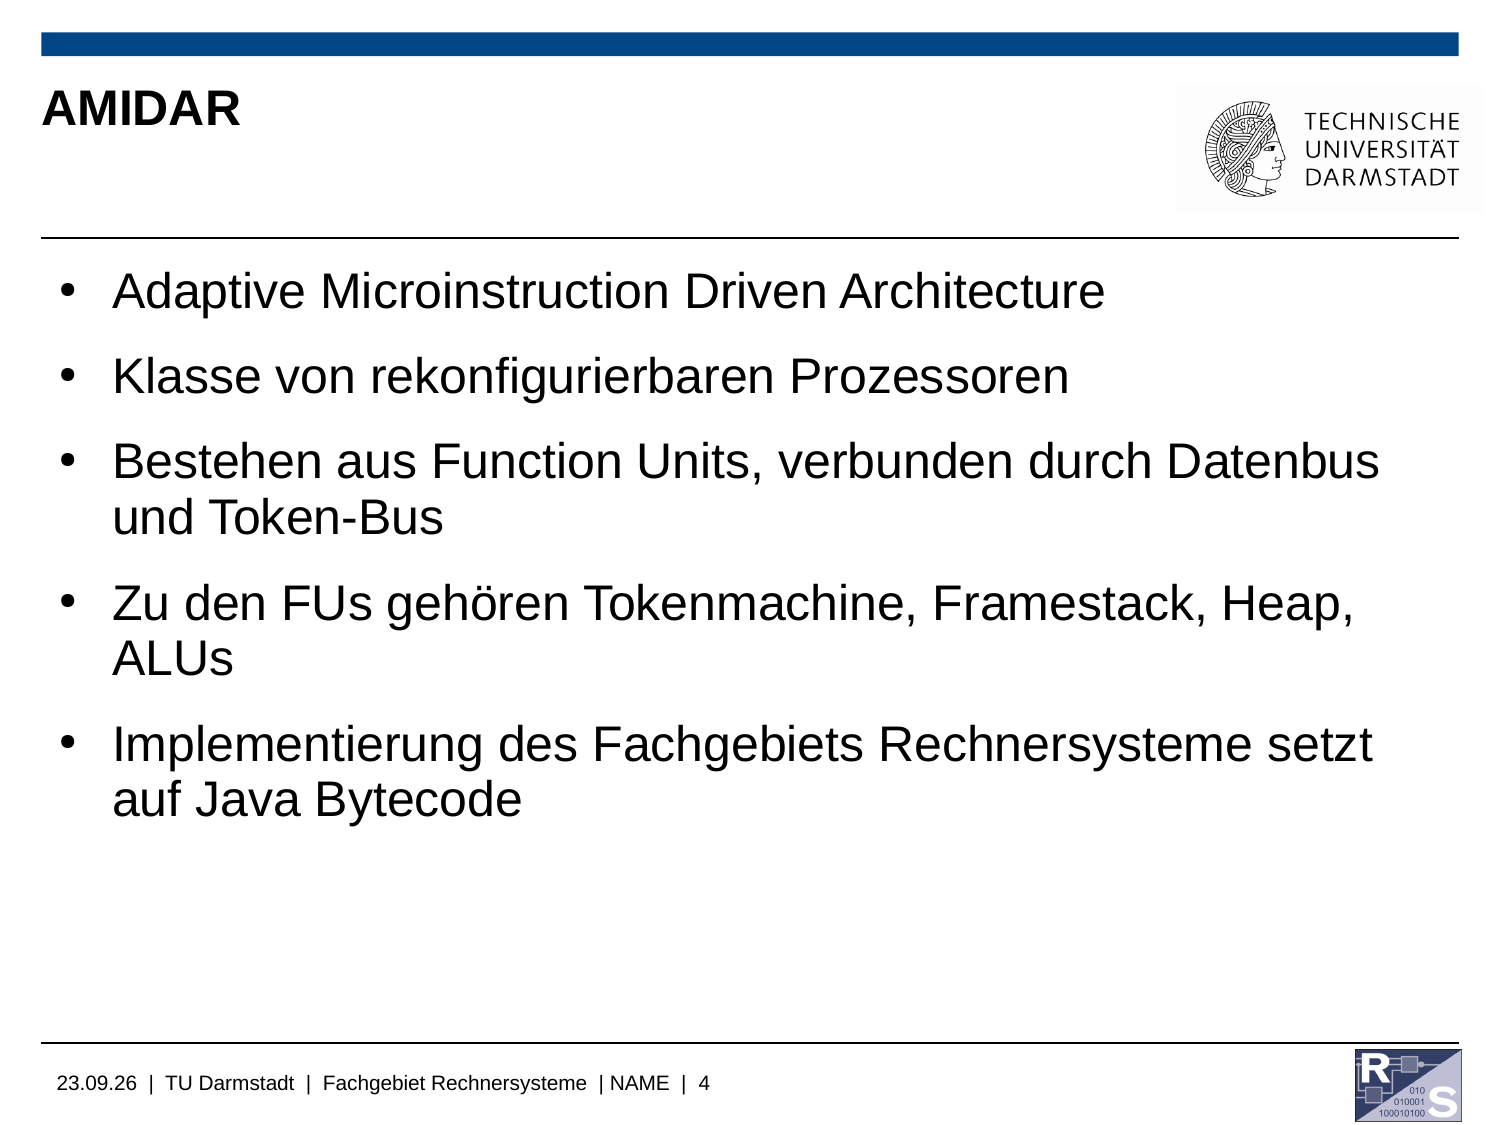

# AMIDAR
Adaptive Microinstruction Driven Architecture
Klasse von rekonfigurierbaren Prozessoren
Bestehen aus Function Units, verbunden durch Datenbus und Token-Bus
Zu den FUs gehören Tokenmachine, Framestack, Heap, ALUs
Implementierung des Fachgebiets Rechnersysteme setzt auf Java Bytecode